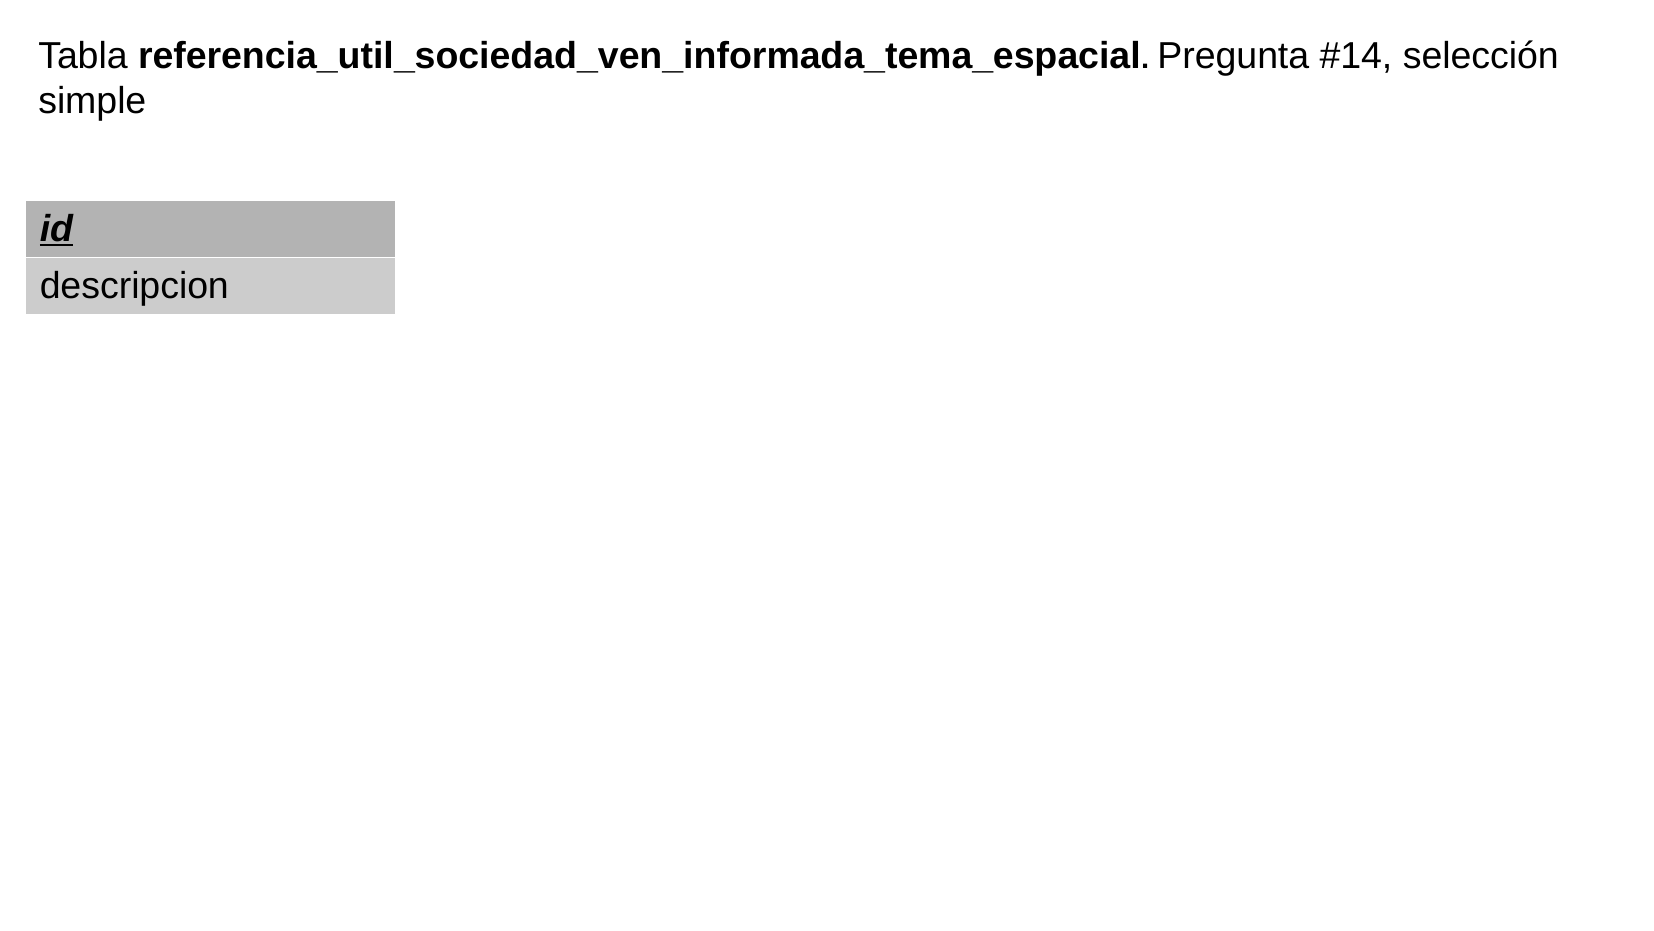

Tabla referencia_util_sociedad_ven_informada_tema_espacial. Pregunta #14, selección simple
| id |
| --- |
| descripcion |